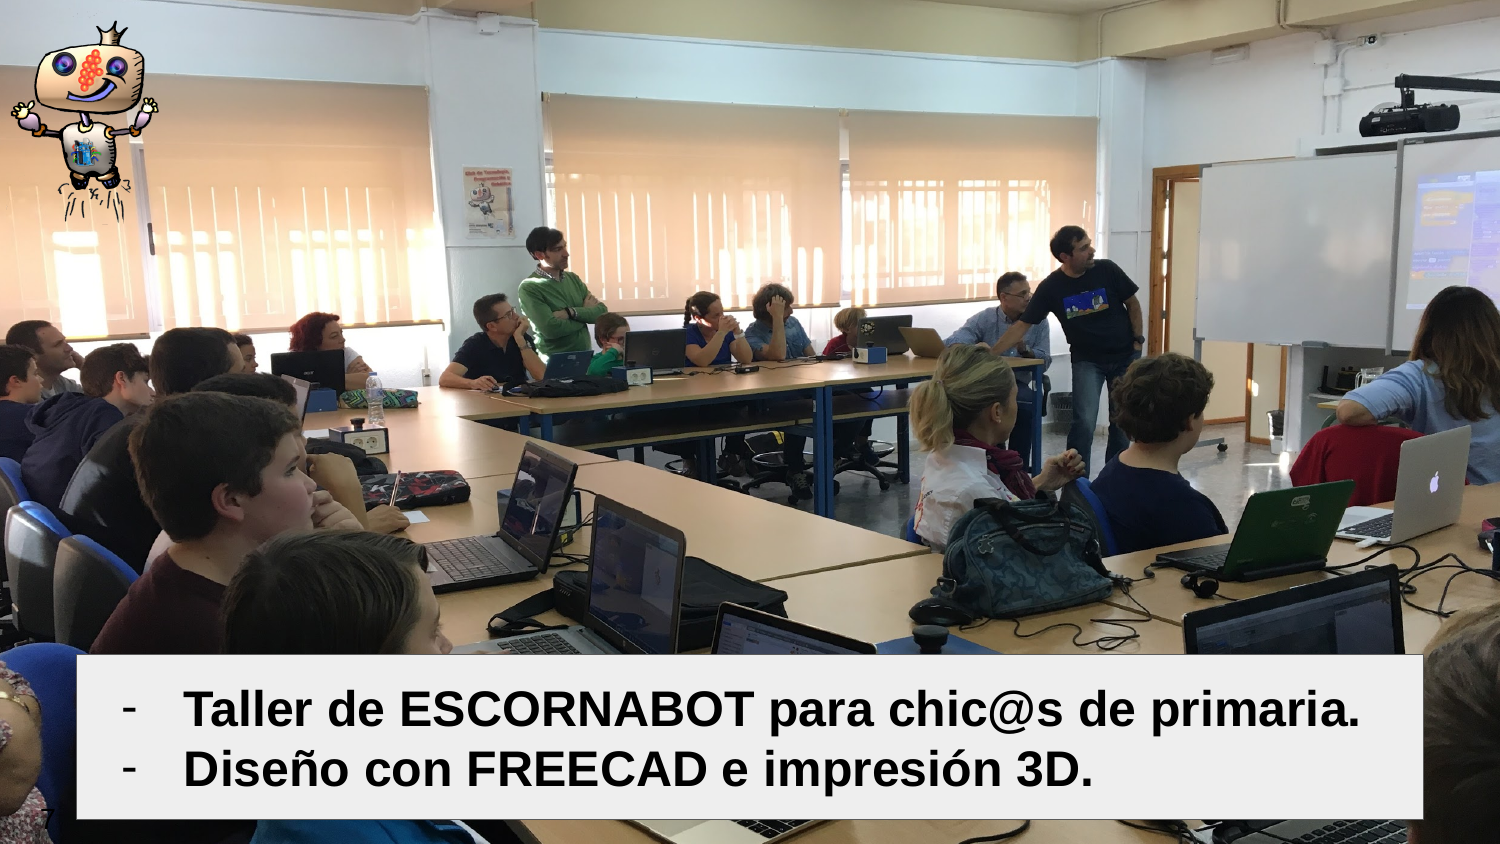

Taller de ESCORNABOT para chic@s de primaria.
Diseño con FREECAD e impresión 3D.
7